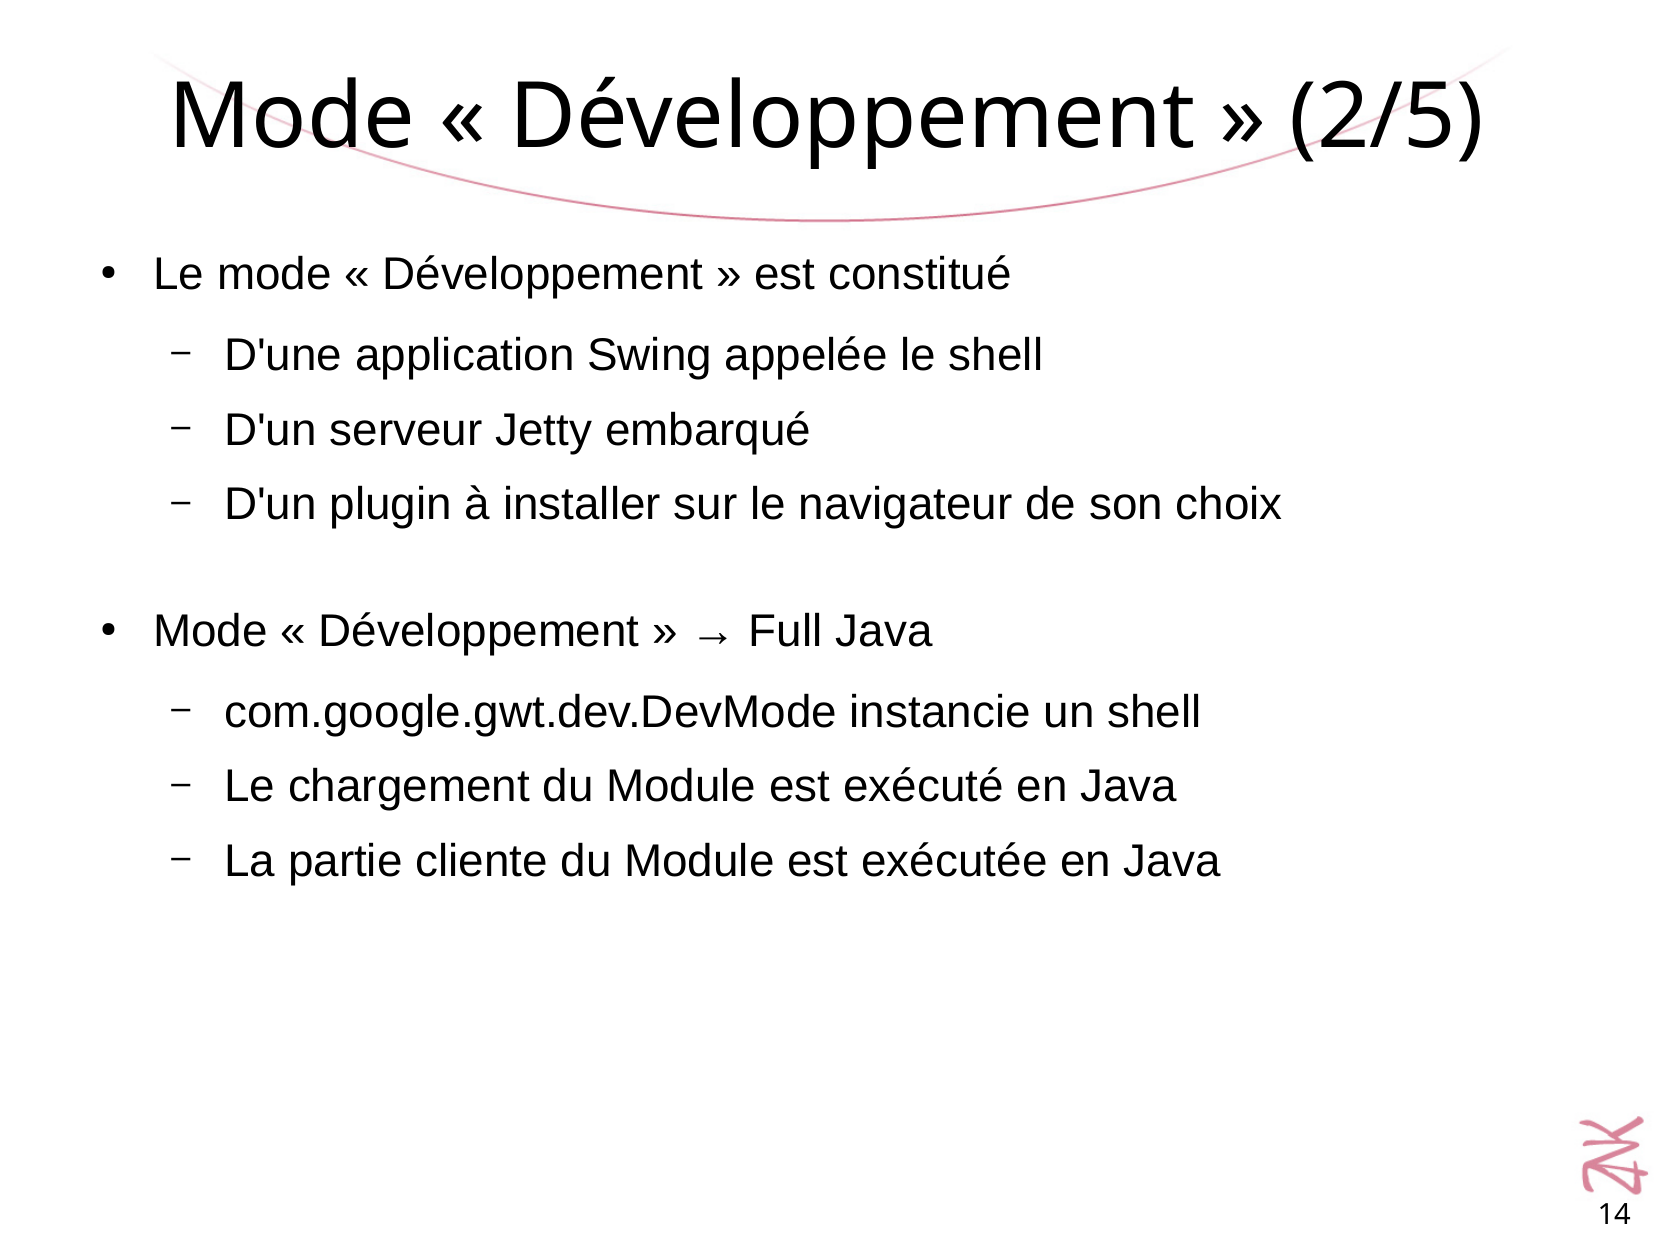

# Mode « Développement » (2/5)
Le mode « Développement » est constitué
D'une application Swing appelée le shell
D'un serveur Jetty embarqué
D'un plugin à installer sur le navigateur de son choix
Mode « Développement » → Full Java
com.google.gwt.dev.DevMode instancie un shell
Le chargement du Module est exécuté en Java
La partie cliente du Module est exécutée en Java
14